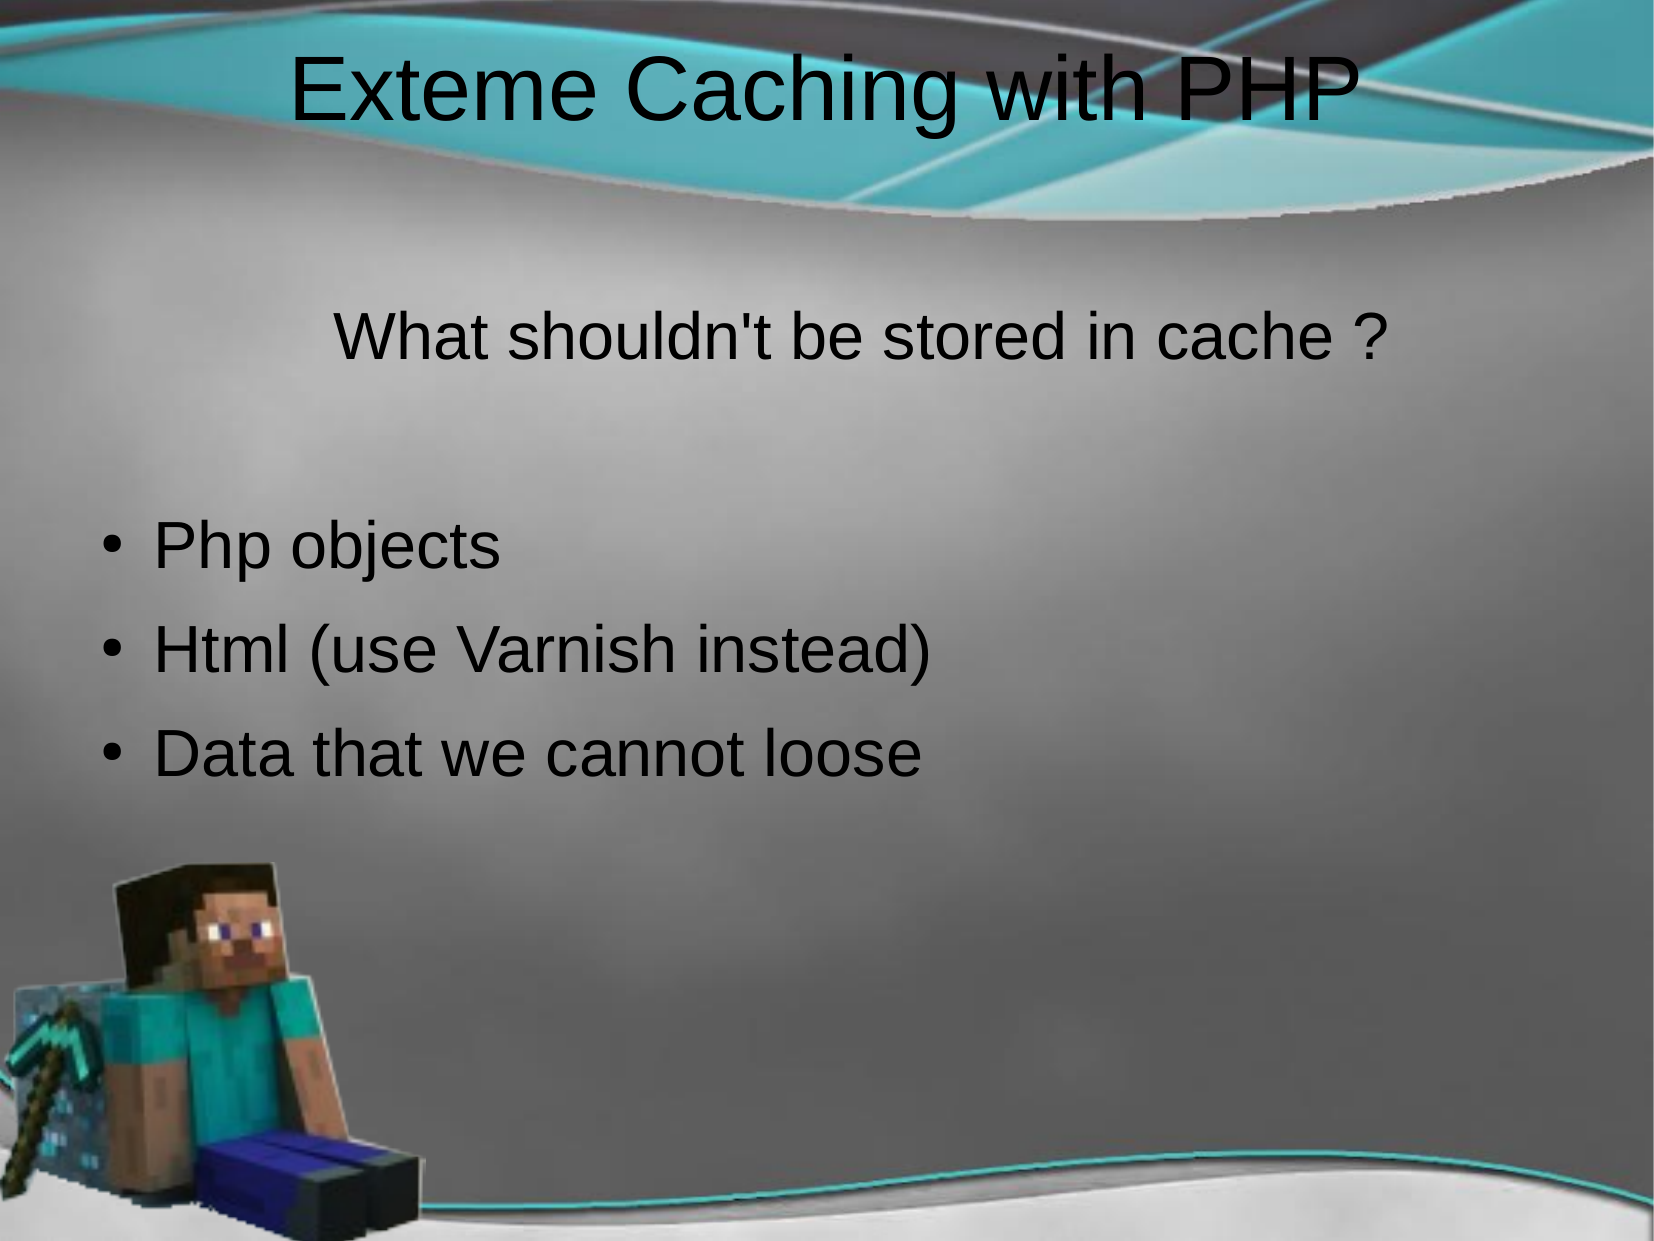

Exteme Caching with PHP
# What shouldn't be stored in cache ?
Php objects
Html (use Varnish instead)
Data that we cannot loose